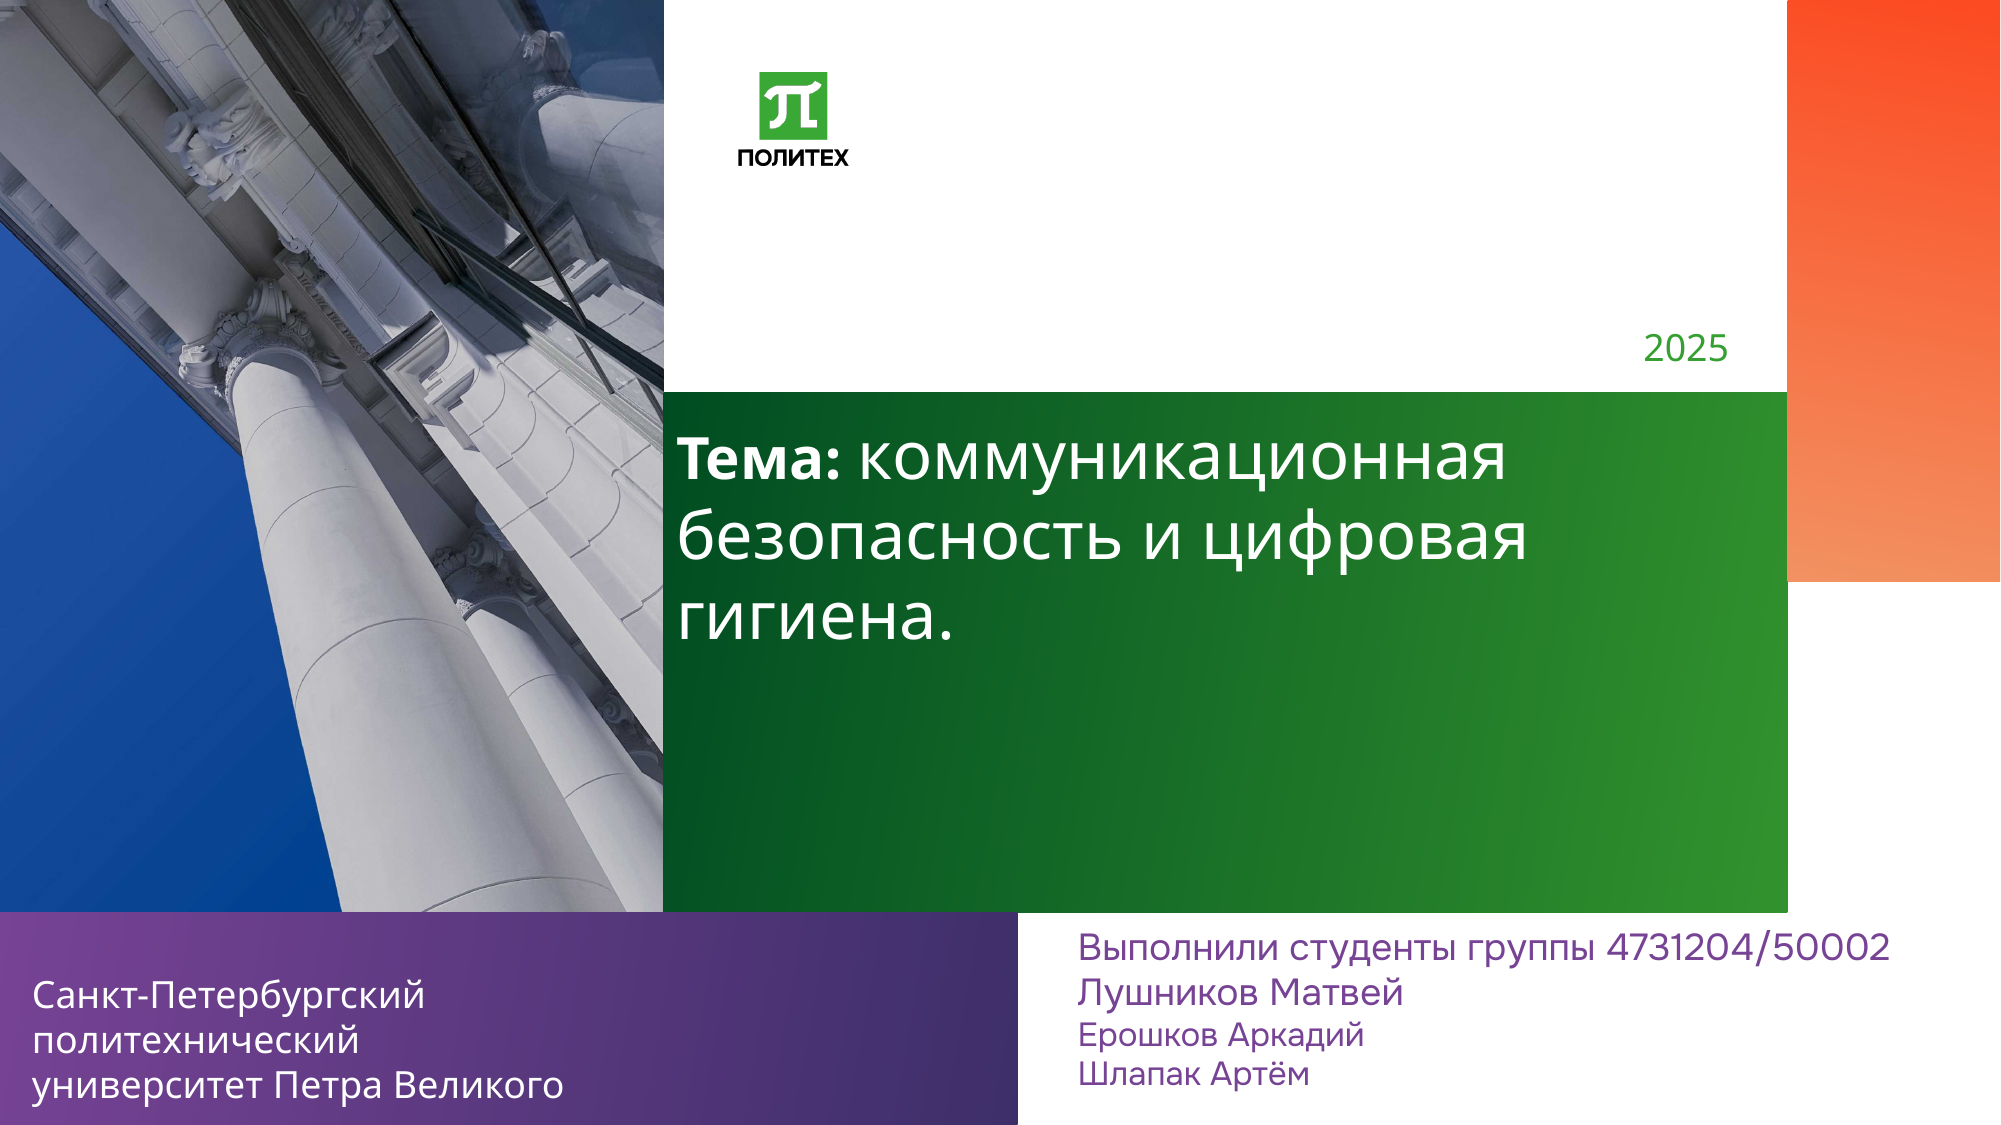

2025
Тема: коммуникационная безопасность и цифровая гигиена.
Выполнили студенты группы 4731204/50002
Лушников Матвей
Ерошков Аркадий
Шлапак Артём
Санкт-Петербургский политехнический университет Петра Великого
УПРАВЛЕНИЕ ПО СВЯЗЯМ
С ОБЩЕСТВЕННОСТЬЮ СПБПУ